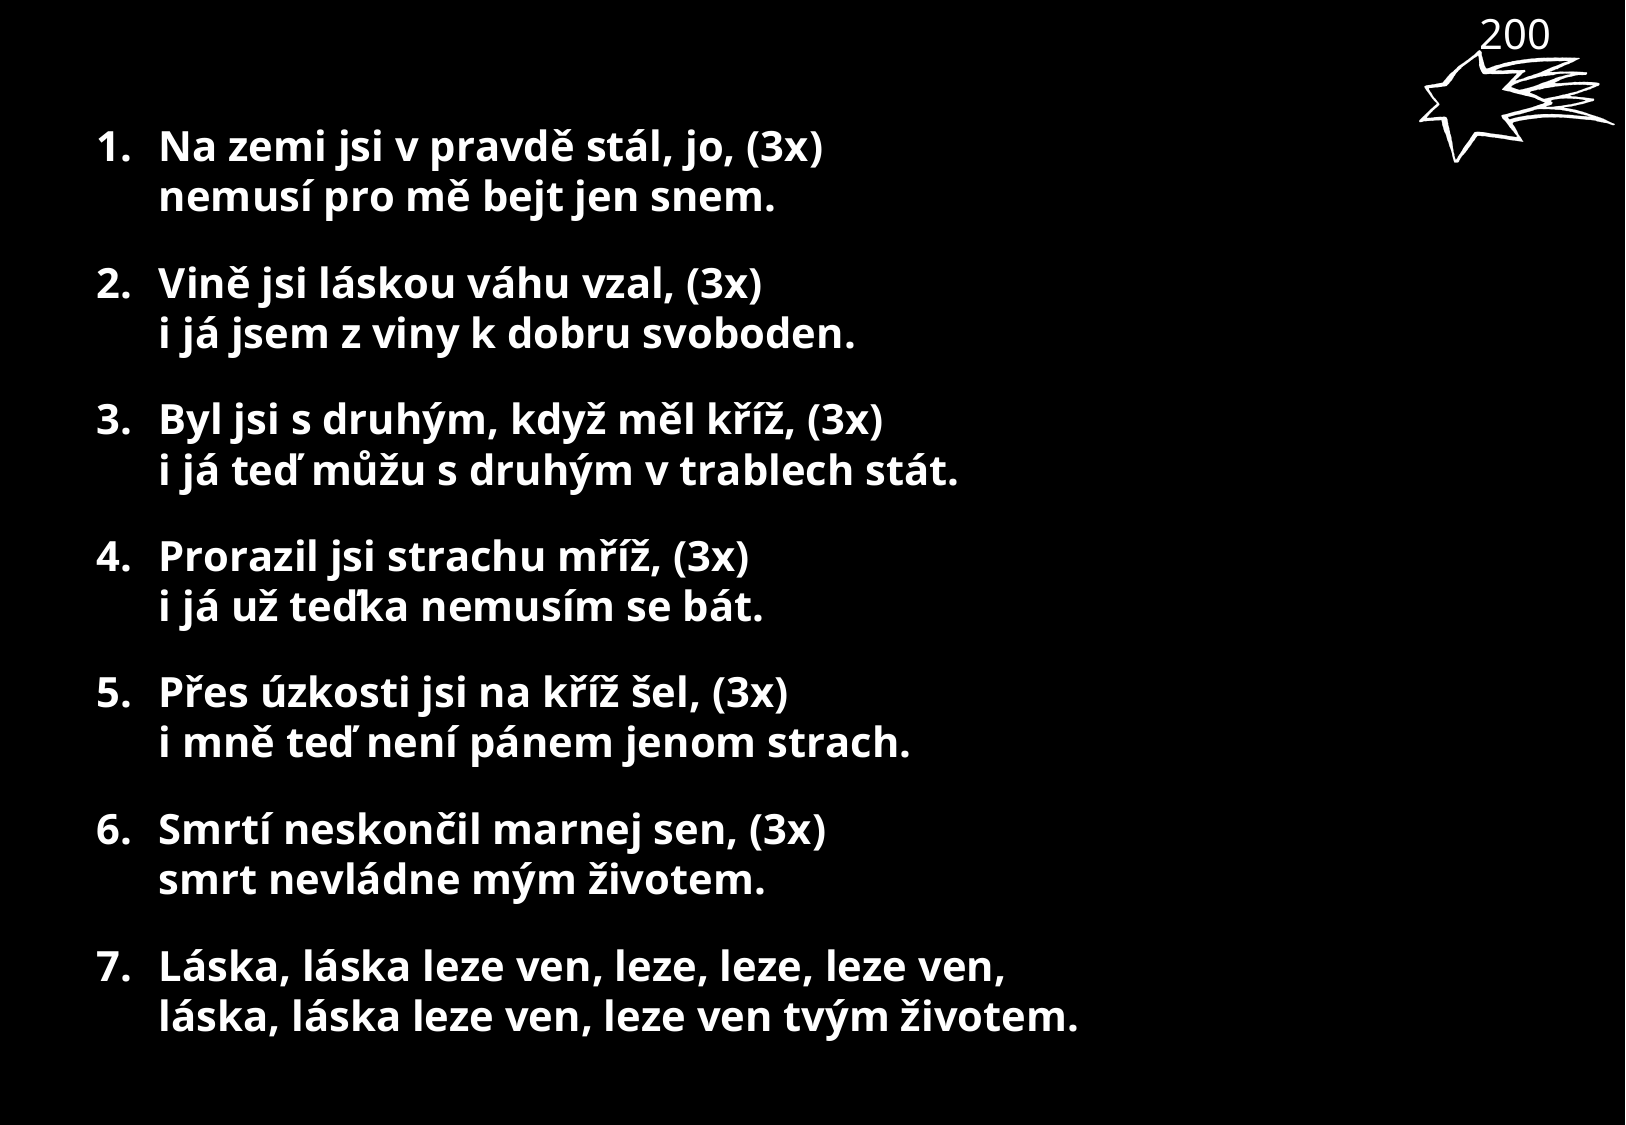

200
# 1. 	Na zemi jsi v pravdě stál, jo, (3x) nemusí pro mě bejt jen snem.
2.	Vině jsi láskou váhu vzal, (3x)
i já jsem z viny k dobru svoboden.
Byl jsi s druhým, když měl kříž, (3x)
i já teď můžu s druhým v trablech stát.
Prorazil jsi strachu mříž, (3x)
i já už teďka nemusím se bát.
5.	Přes úzkosti jsi na kříž šel, (3x)
i mně teď není pánem jenom strach.
6. 	Smrtí neskončil marnej sen, (3x)
smrt nevládne mým životem.
7.	Láska, láska leze ven, leze, leze, leze ven,
láska, láska leze ven, leze ven tvým životem.